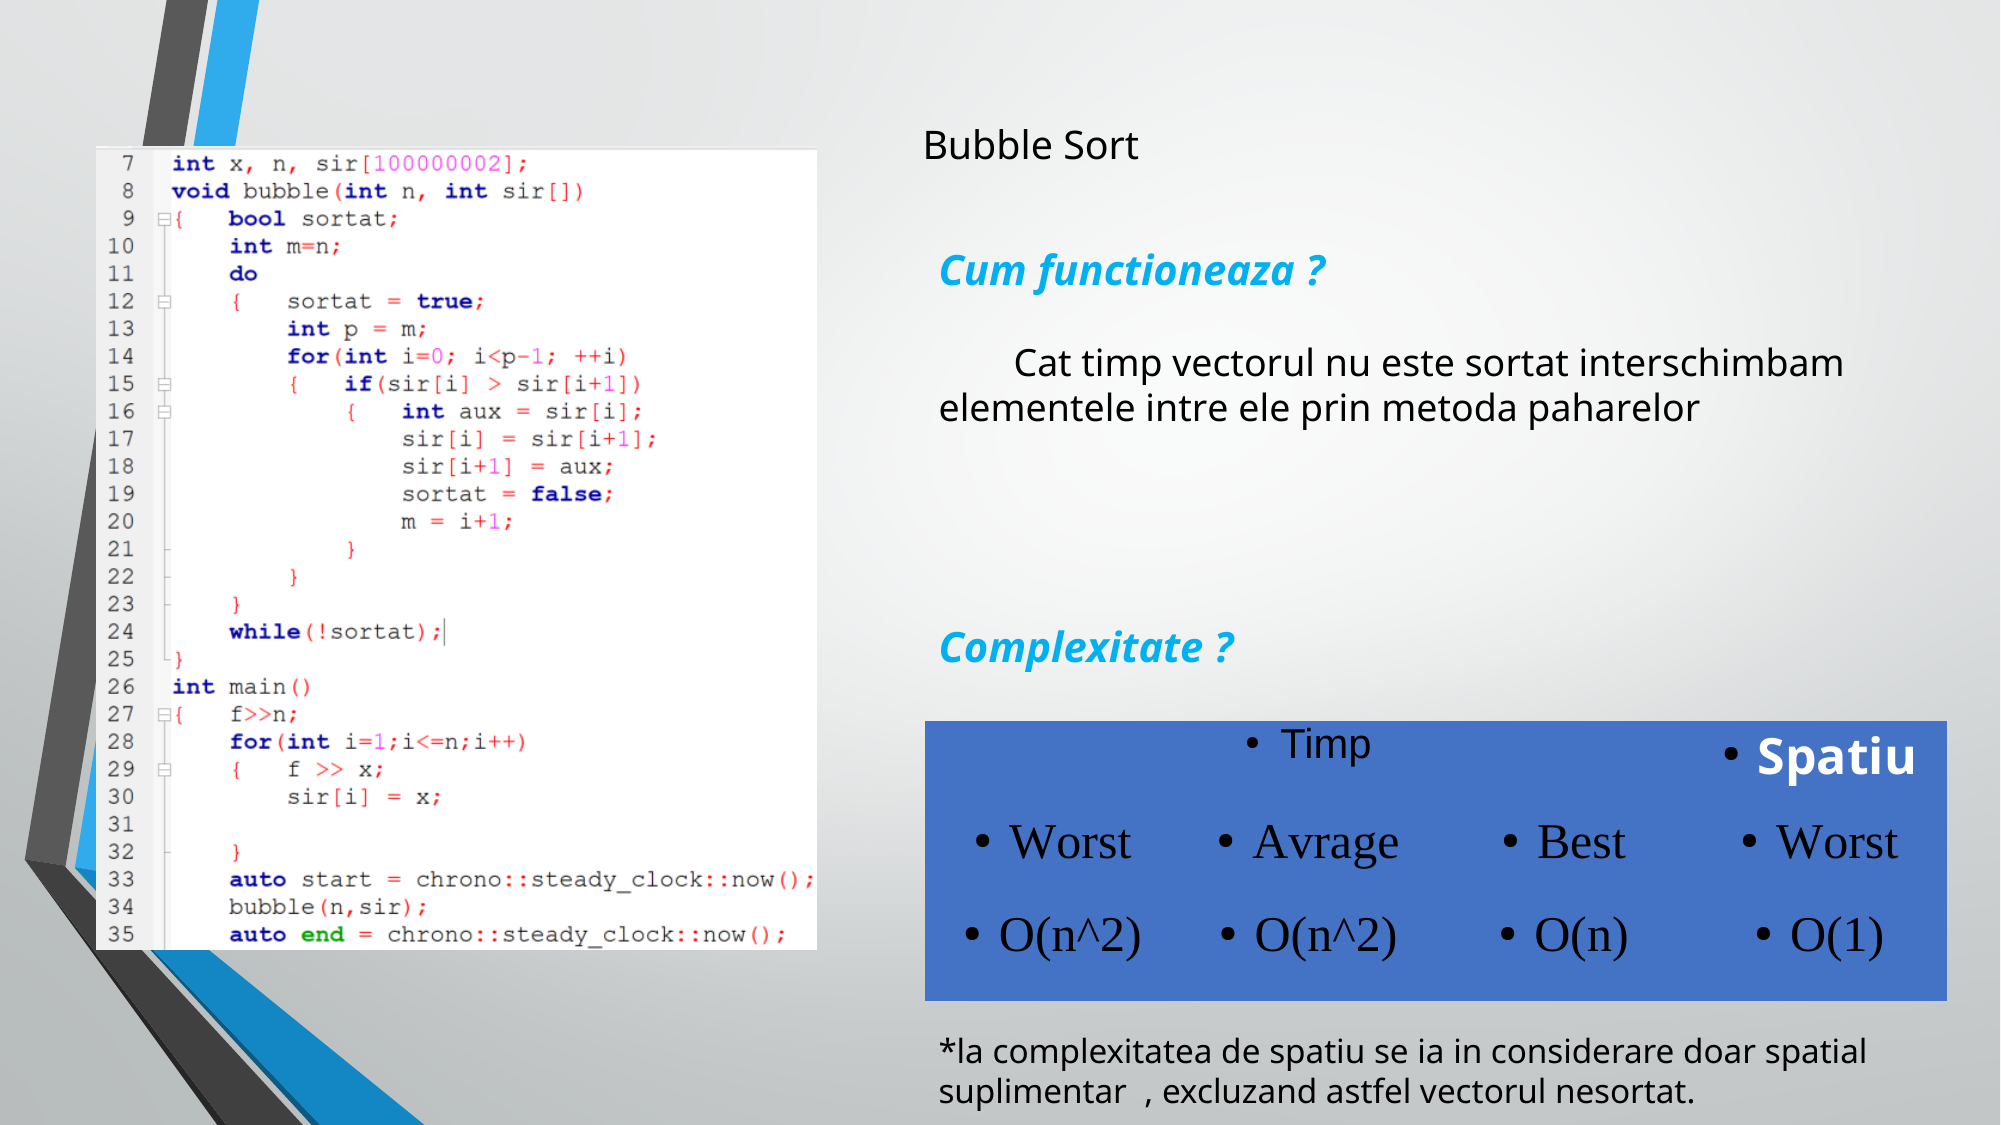

# Bubble Sort
Cum functioneaza ?
	Cat timp vectorul nu este sortat interschimbam elementele intre ele prin metoda paharelor
Complexitate ?
*la complexitatea de spatiu se ia in considerare doar spatial suplimentar , excluzand astfel vectorul nesortat.
| Timp | | | Spatiu |
| --- | --- | --- | --- |
| Worst | Avrage | Best | Worst |
| O(n^2) | O(n^2) | O(n) | O(1) |